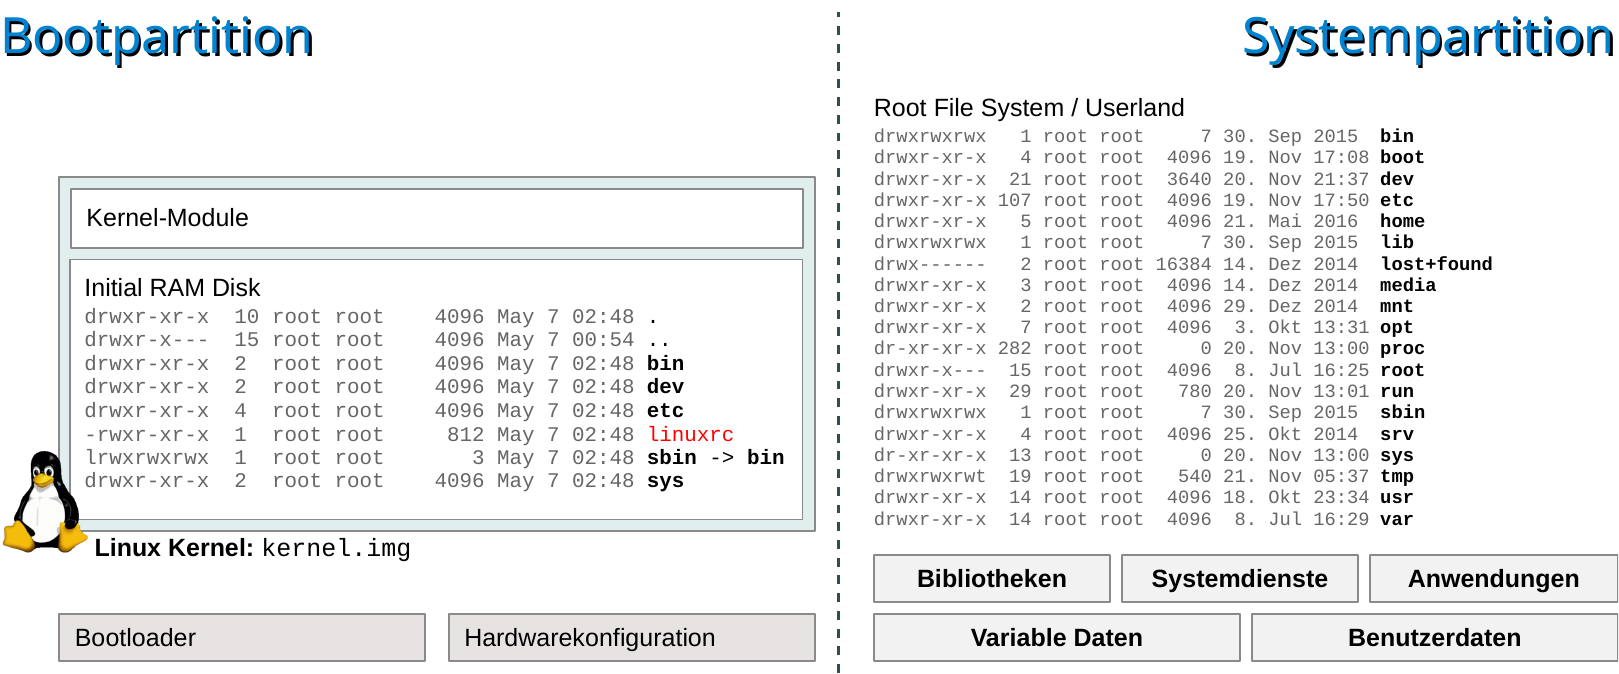

Bootpartition
Systempartition
Root File System / Userland
drwxrwxrwx 1 root root 7 30. Sep 2015 bin
drwxr-xr-x 4 root root 4096 19. Nov 17:08 boot
drwxr-xr-x 21 root root 3640 20. Nov 21:37 dev
drwxr-xr-x 107 root root 4096 19. Nov 17:50 etc
drwxr-xr-x 5 root root 4096 21. Mai 2016 home
drwxrwxrwx 1 root root 7 30. Sep 2015 lib
drwx------ 2 root root 16384 14. Dez 2014 lost+found
drwxr-xr-x 3 root root 4096 14. Dez 2014 media
drwxr-xr-x 2 root root 4096 29. Dez 2014 mnt
drwxr-xr-x 7 root root 4096 3. Okt 13:31 opt
dr-xr-xr-x 282 root root 0 20. Nov 13:00 proc
drwxr-x--- 15 root root 4096 8. Jul 16:25 root
drwxr-xr-x 29 root root 780 20. Nov 13:01 run
drwxrwxrwx 1 root root 7 30. Sep 2015 sbin
drwxr-xr-x 4 root root 4096 25. Okt 2014 srv
dr-xr-xr-x 13 root root 0 20. Nov 13:00 sys
drwxrwxrwt 19 root root 540 21. Nov 05:37 tmp
drwxr-xr-x 14 root root 4096 18. Okt 23:34 usr
drwxr-xr-x 14 root root 4096 8. Jul 16:29 var
Kernel-Module
Initial RAM Disk
drwxr-xr-x 10 root root 4096 May 7 02:48 .
drwxr-x--- 15 root root 4096 May 7 00:54 ..
drwxr-xr-x 2 root root 4096 May 7 02:48 bin
drwxr-xr-x 2 root root 4096 May 7 02:48 dev
drwxr-xr-x 4 root root 4096 May 7 02:48 etc
-rwxr-xr-x 1 root root 812 May 7 02:48 linuxrc
lrwxrwxrwx 1 root root 3 May 7 02:48 sbin -> bin
drwxr-xr-x 2 root root 4096 May 7 02:48 sys
Linux Kernel: kernel.img
Bibliotheken
Systemdienste
Anwendungen
Bootloader
Hardwarekonfiguration
Variable Daten
Benutzerdaten